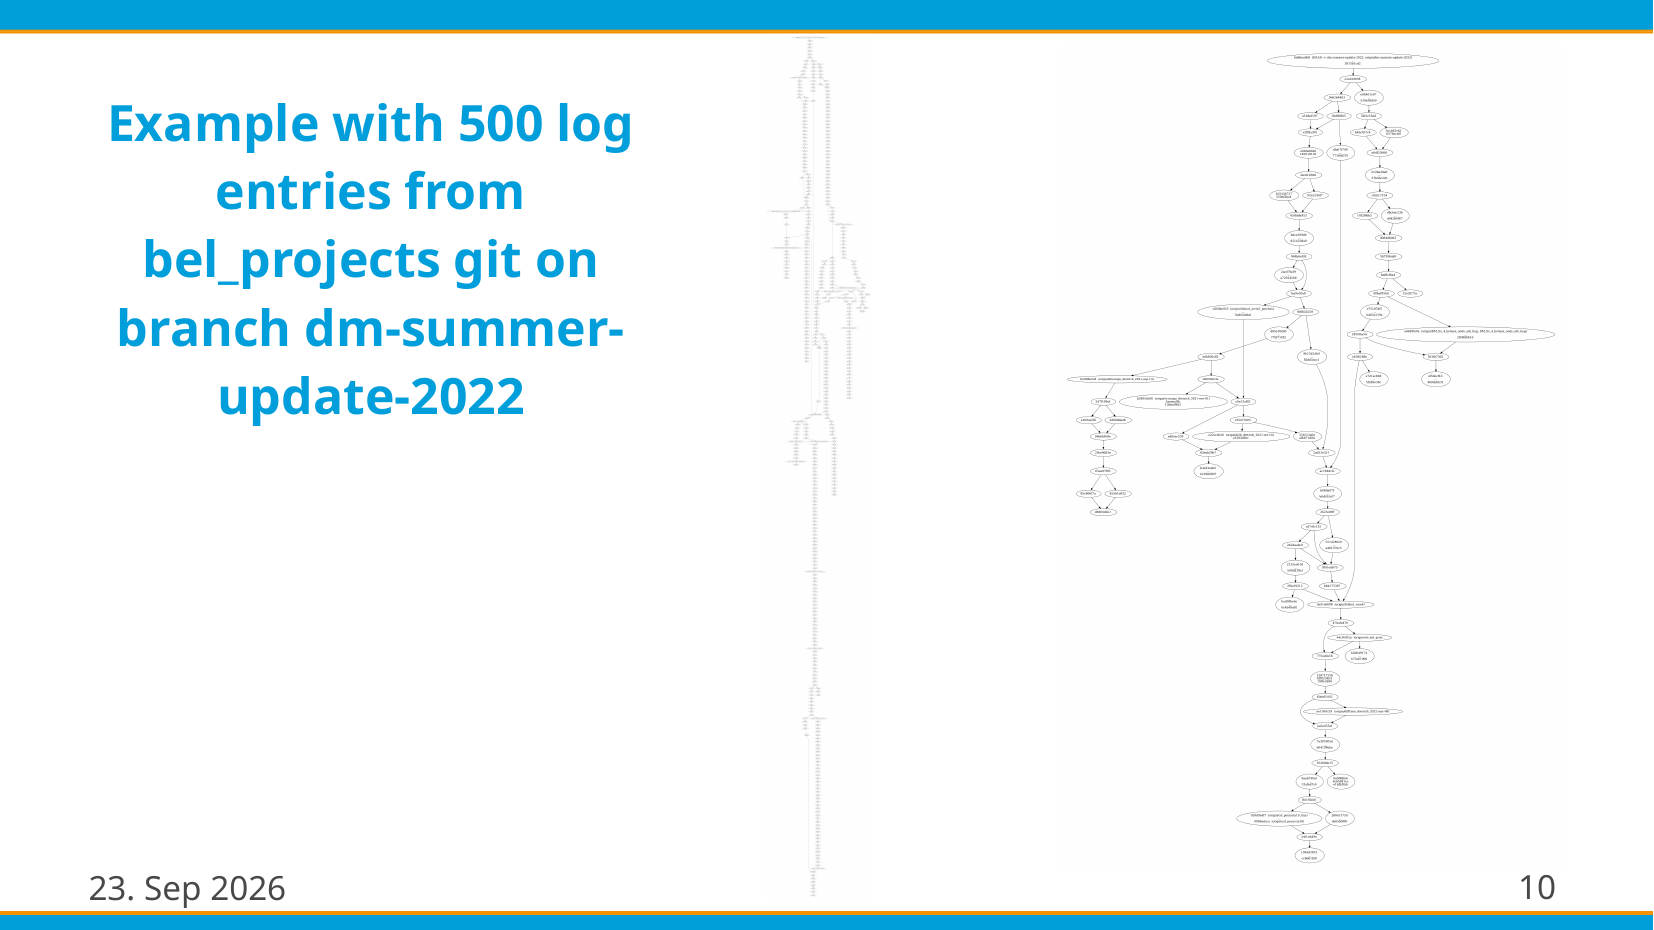

# Example with 500 log entries from bel_projects git on branch dm-summer-update-2022
10